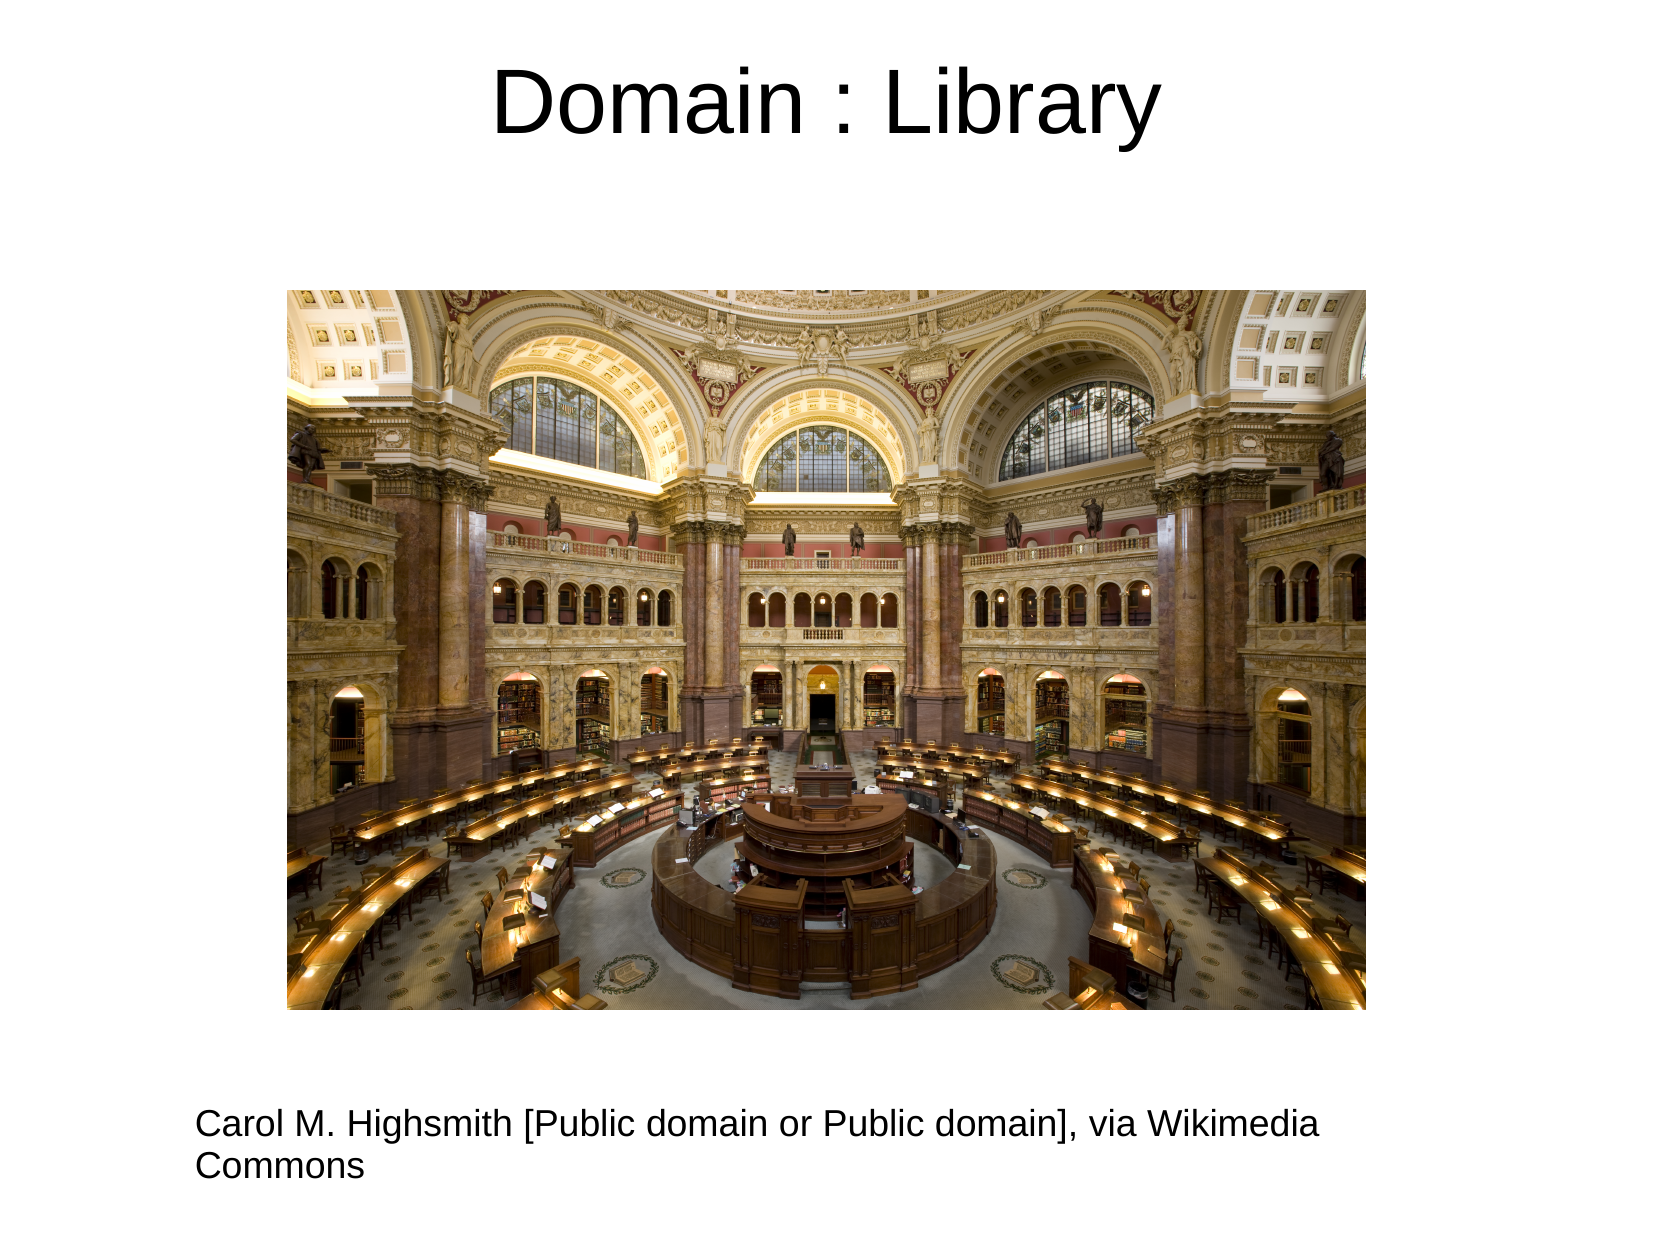

# Domain : Library
Carol M. Highsmith [Public domain or Public domain], via Wikimedia Commons